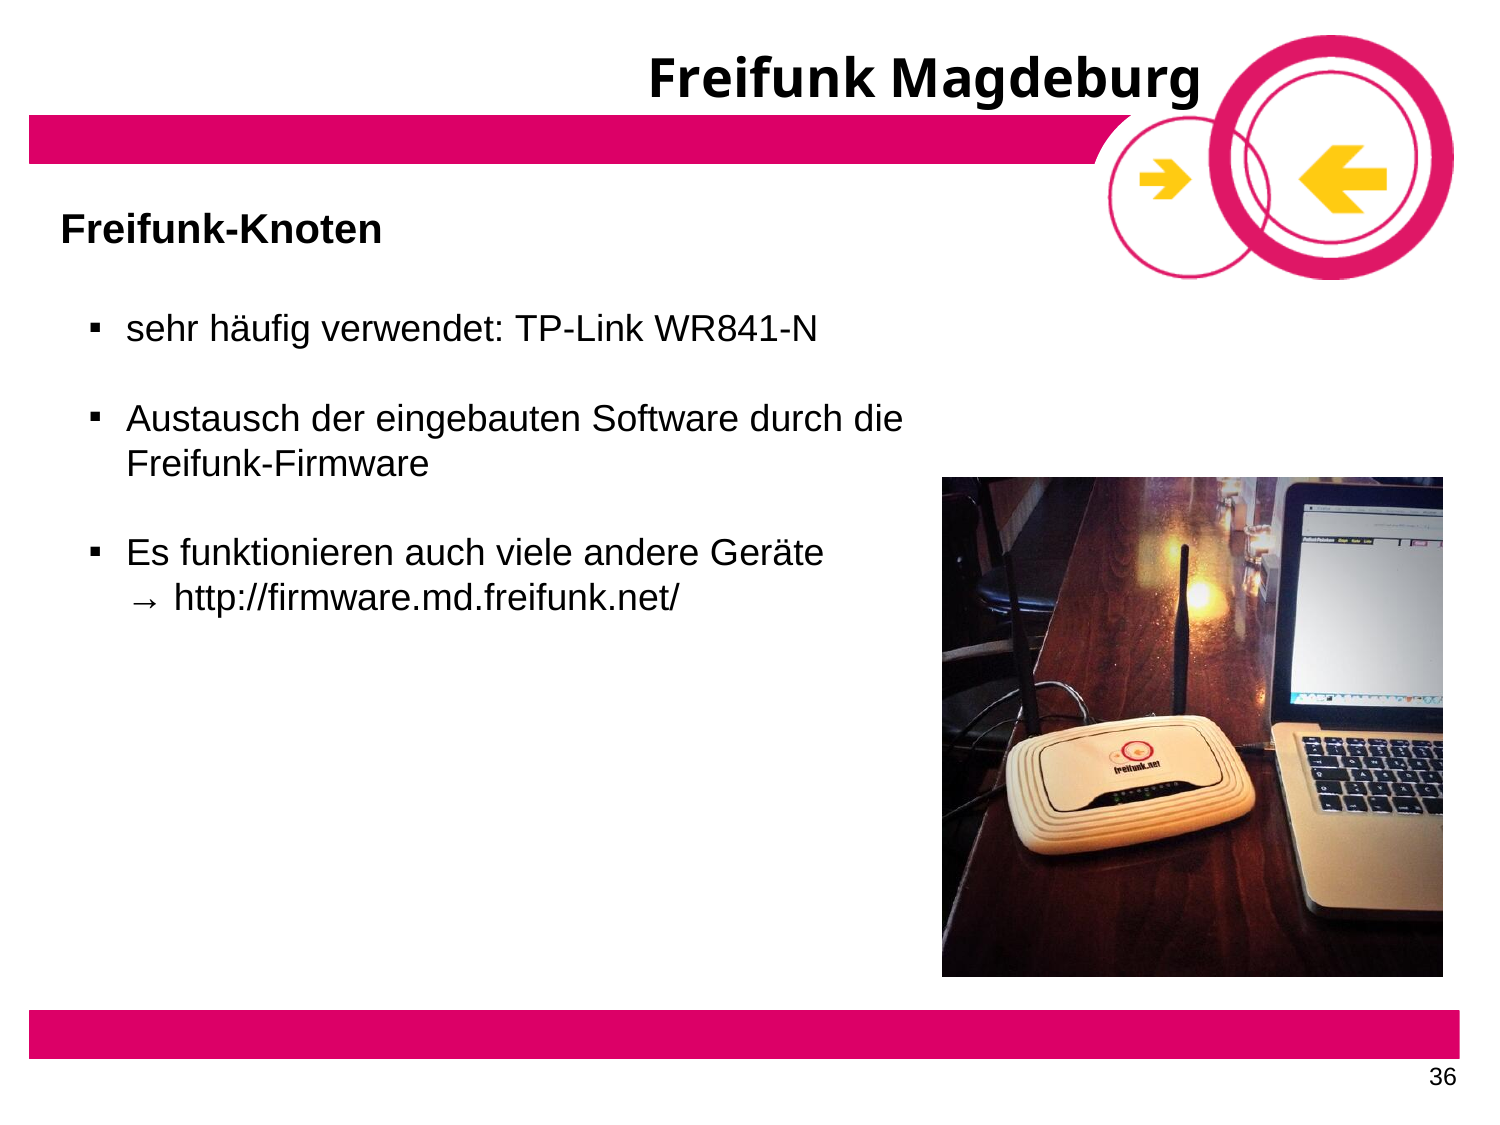

Freifunk-Knoten
sehr häufig verwendet: TP-Link WR841-N
Austausch der eingebauten Software durch die Freifunk-Firmware
Es funktionieren auch viele andere Geräte
→ http://firmware.md.freifunk.net/
36